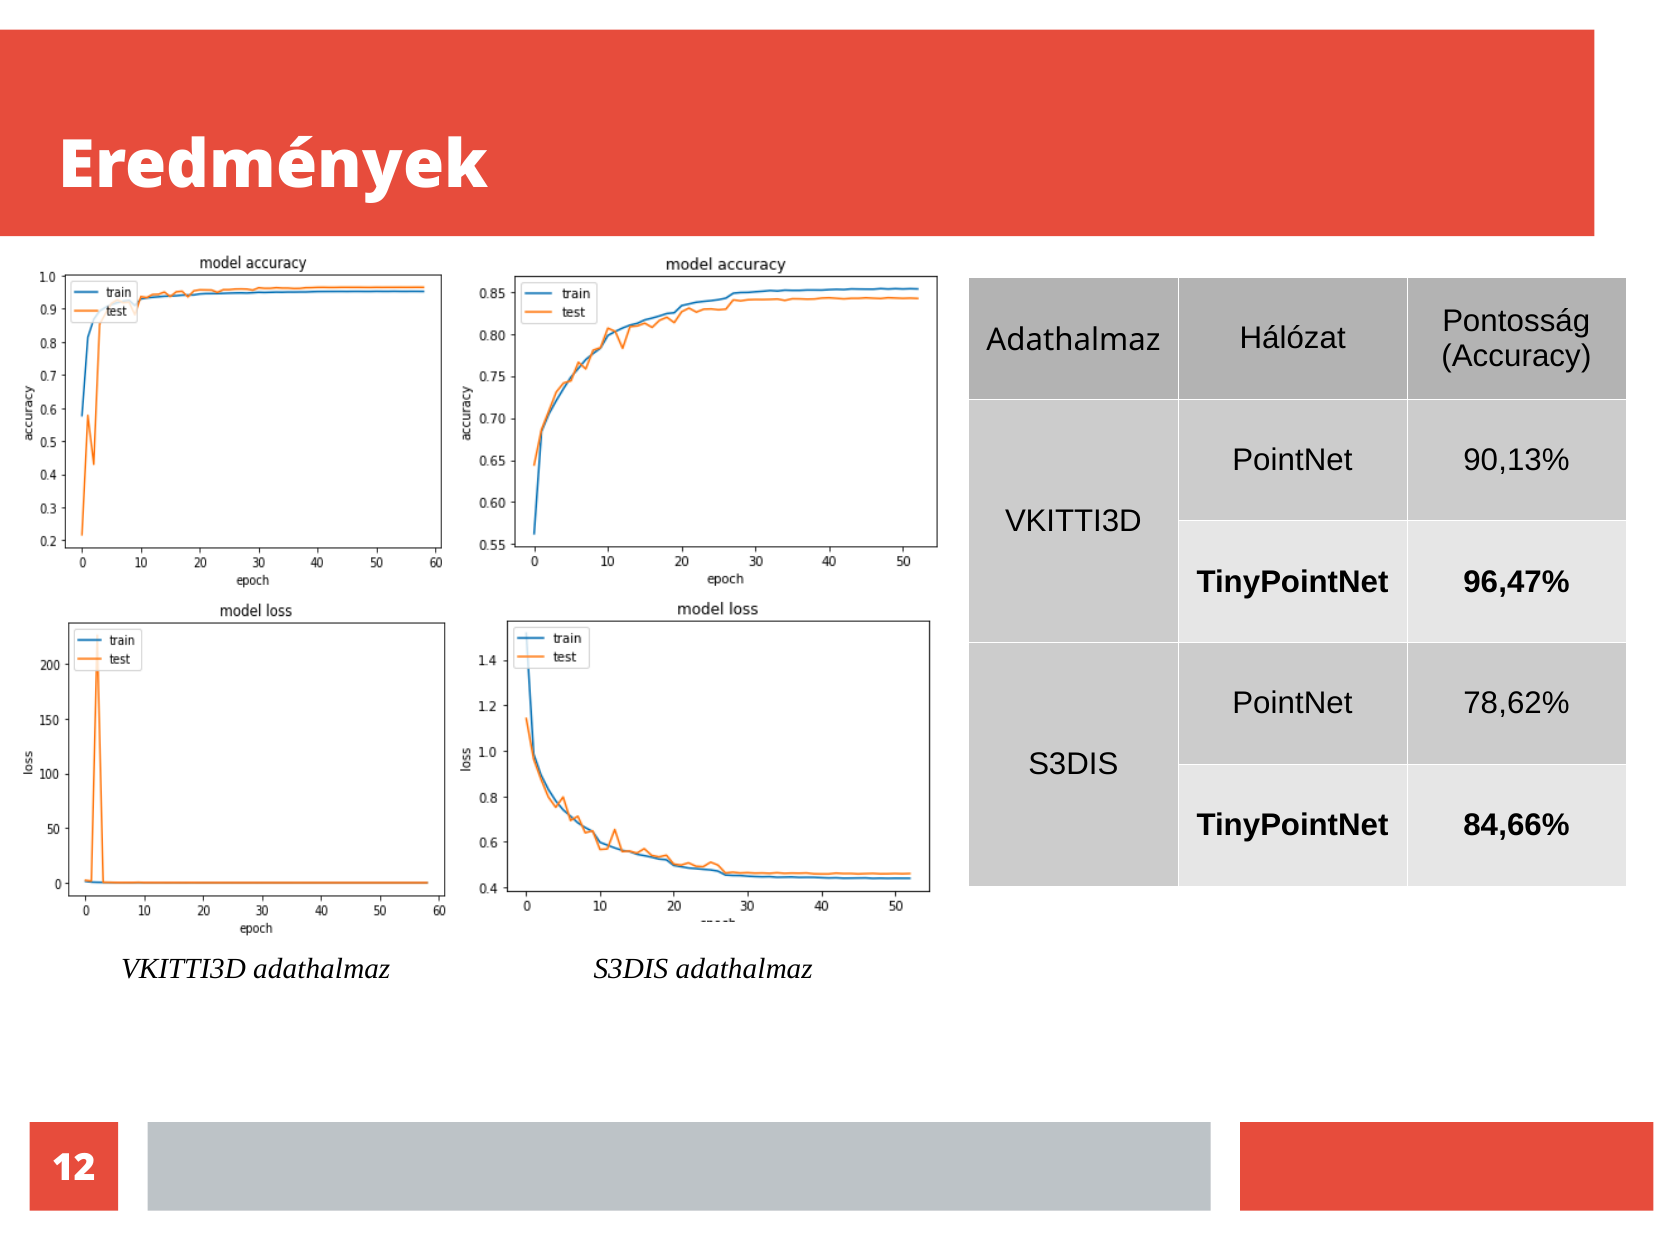

# Eredmények
| Adathalmaz | Hálózat | Pontosság (Accuracy) |
| --- | --- | --- |
| VKITTI3D | PointNet | 90,13% |
| | TinyPointNet | 96,47% |
| S3DIS | PointNet | 78,62% |
| | TinyPointNet | 84,66% |
VKITTI3D adathalmaz
S3DIS adathalmaz
12